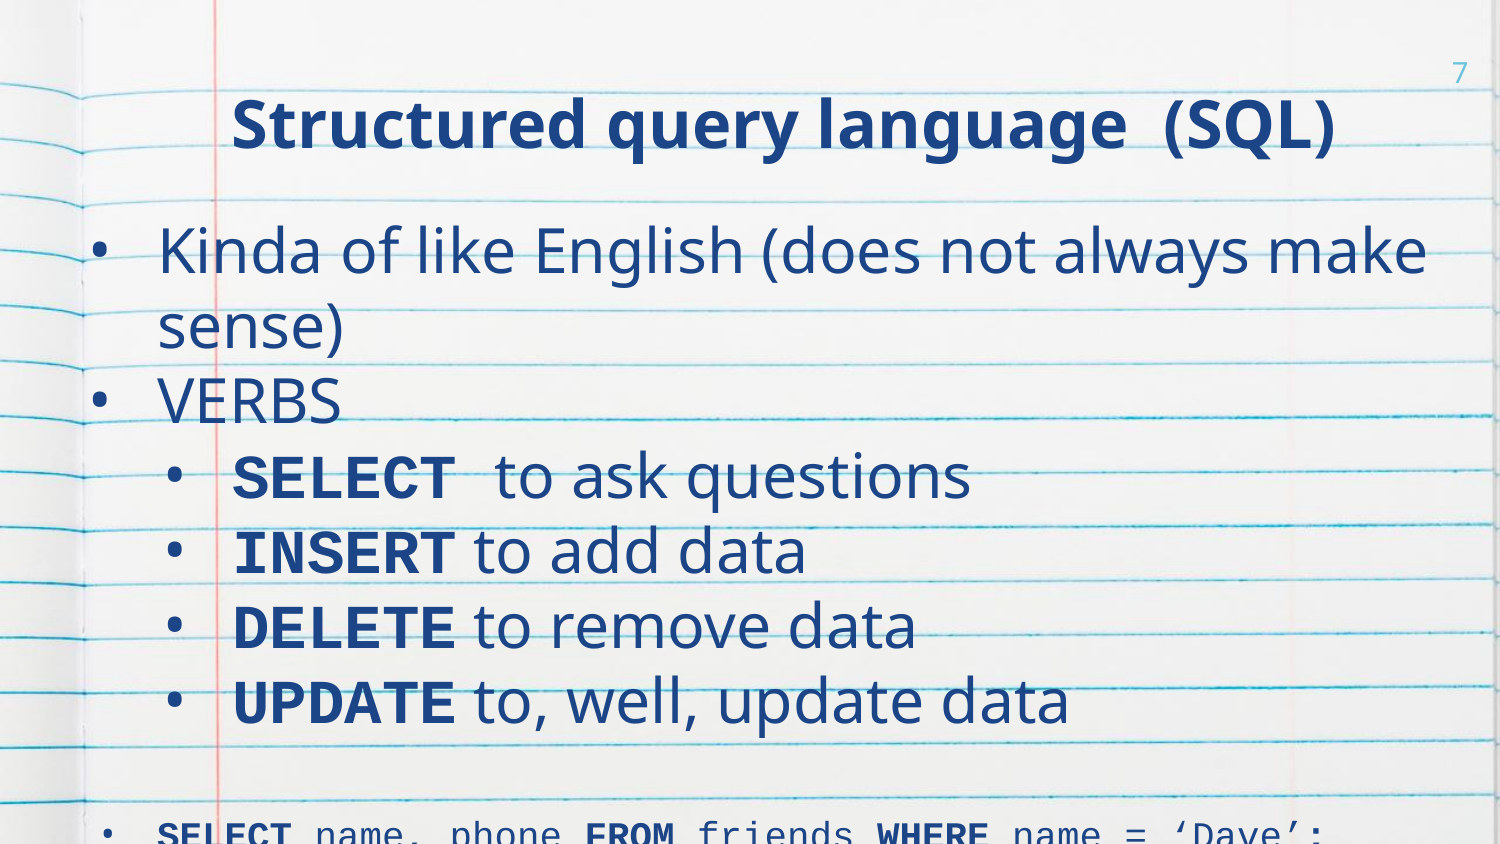

# Structured query language (SQL)
Kinda of like English (does not always make sense)
VERBS
SELECT to ask questions
INSERT to add data
DELETE to remove data
UPDATE to, well, update data
SELECT name, phone FROM friends WHERE name = ‘Dave’;